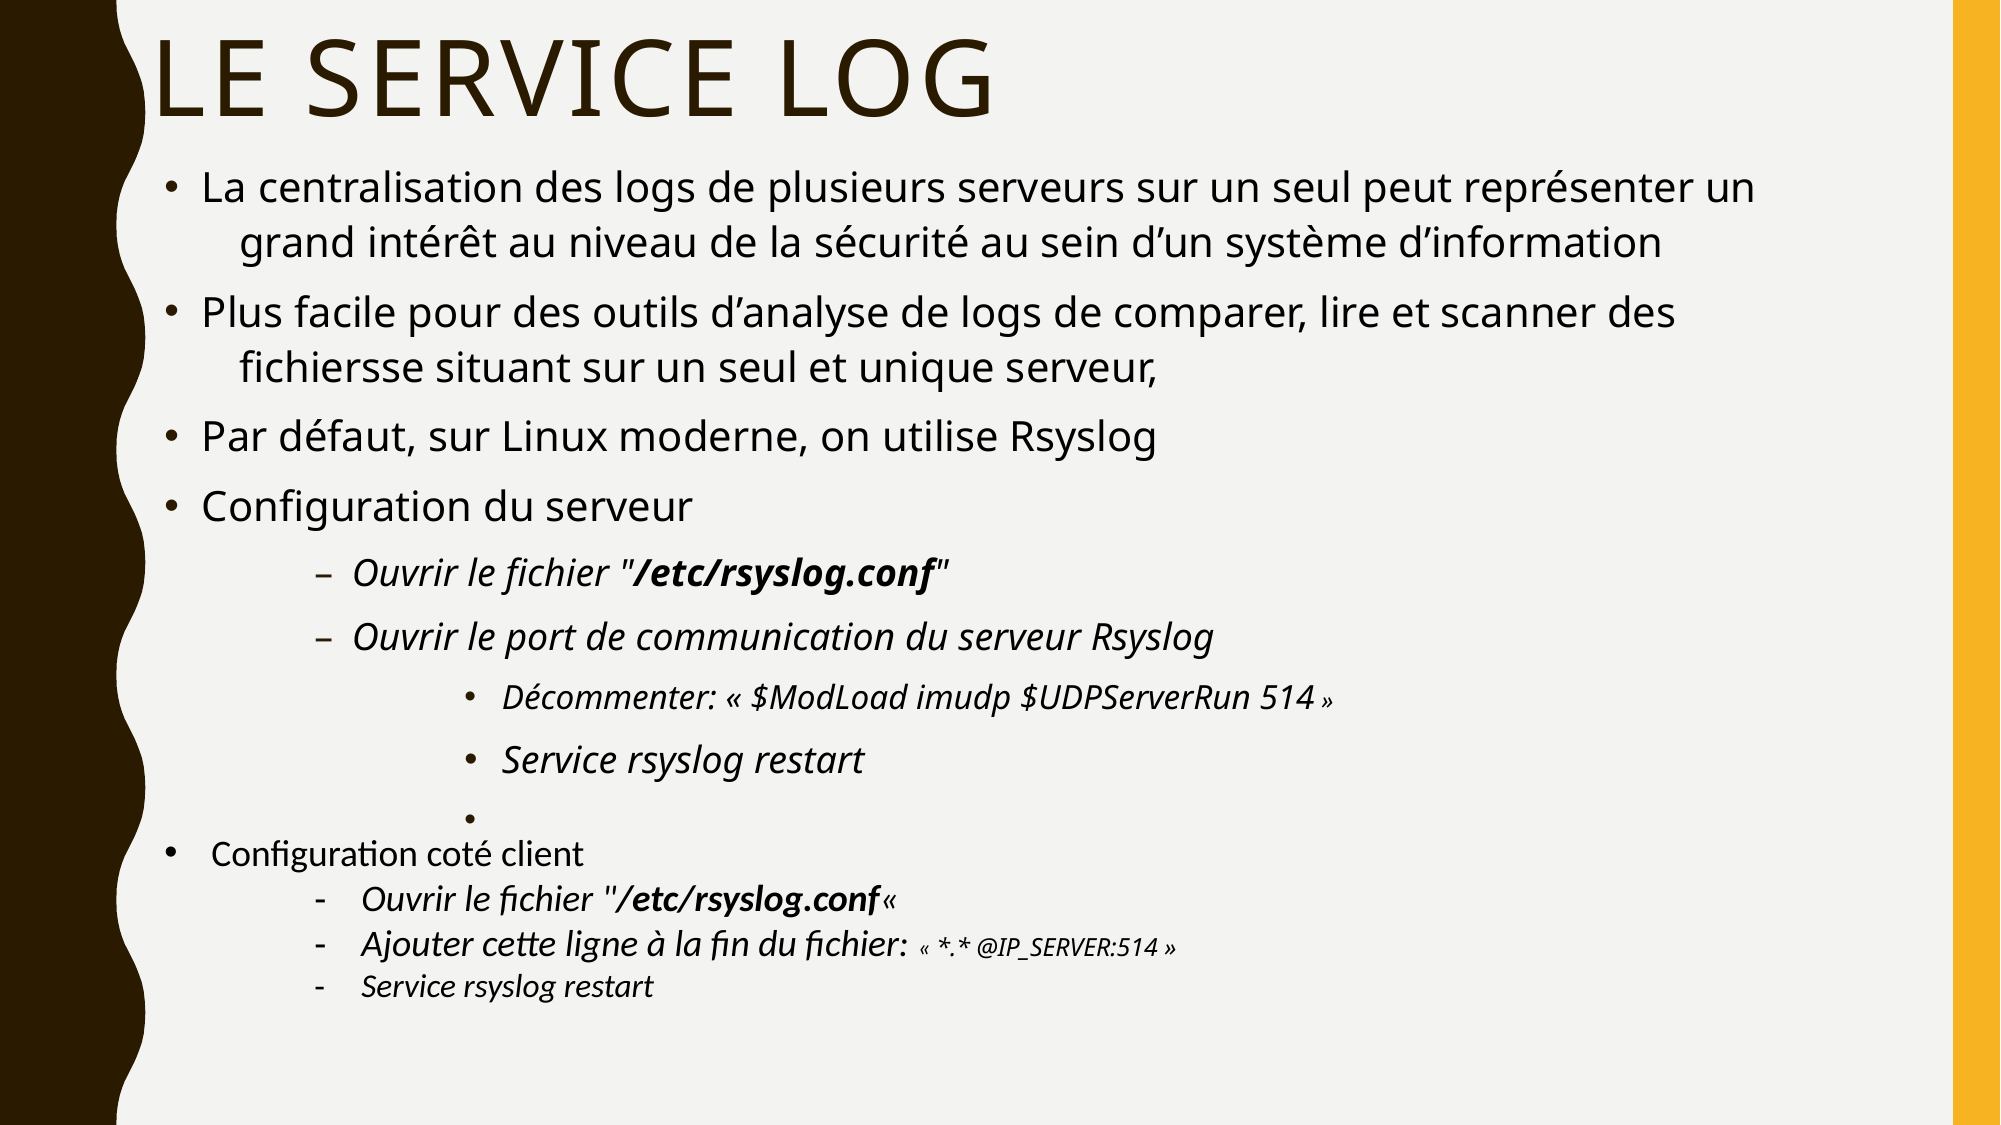

# Le service log
La centralisation des logs de plusieurs serveurs sur un seul peut représenter un grand intérêt au niveau de la sécurité au sein d’un système d’information
Plus facile pour des outils d’analyse de logs de comparer, lire et scanner des fichiersse situant sur un seul et unique serveur,
Par défaut, sur Linux moderne, on utilise Rsyslog
Configuration du serveur
Ouvrir le fichier "/etc/rsyslog.conf"
Ouvrir le port de communication du serveur Rsyslog
Décommenter: « $ModLoad imudp $UDPServerRun 514 »
Service rsyslog restart
Configuration coté client
Ouvrir le fichier "/etc/rsyslog.conf«
Ajouter cette ligne à la fin du fichier: « *.* @IP_SERVER:514 »
Service rsyslog restart